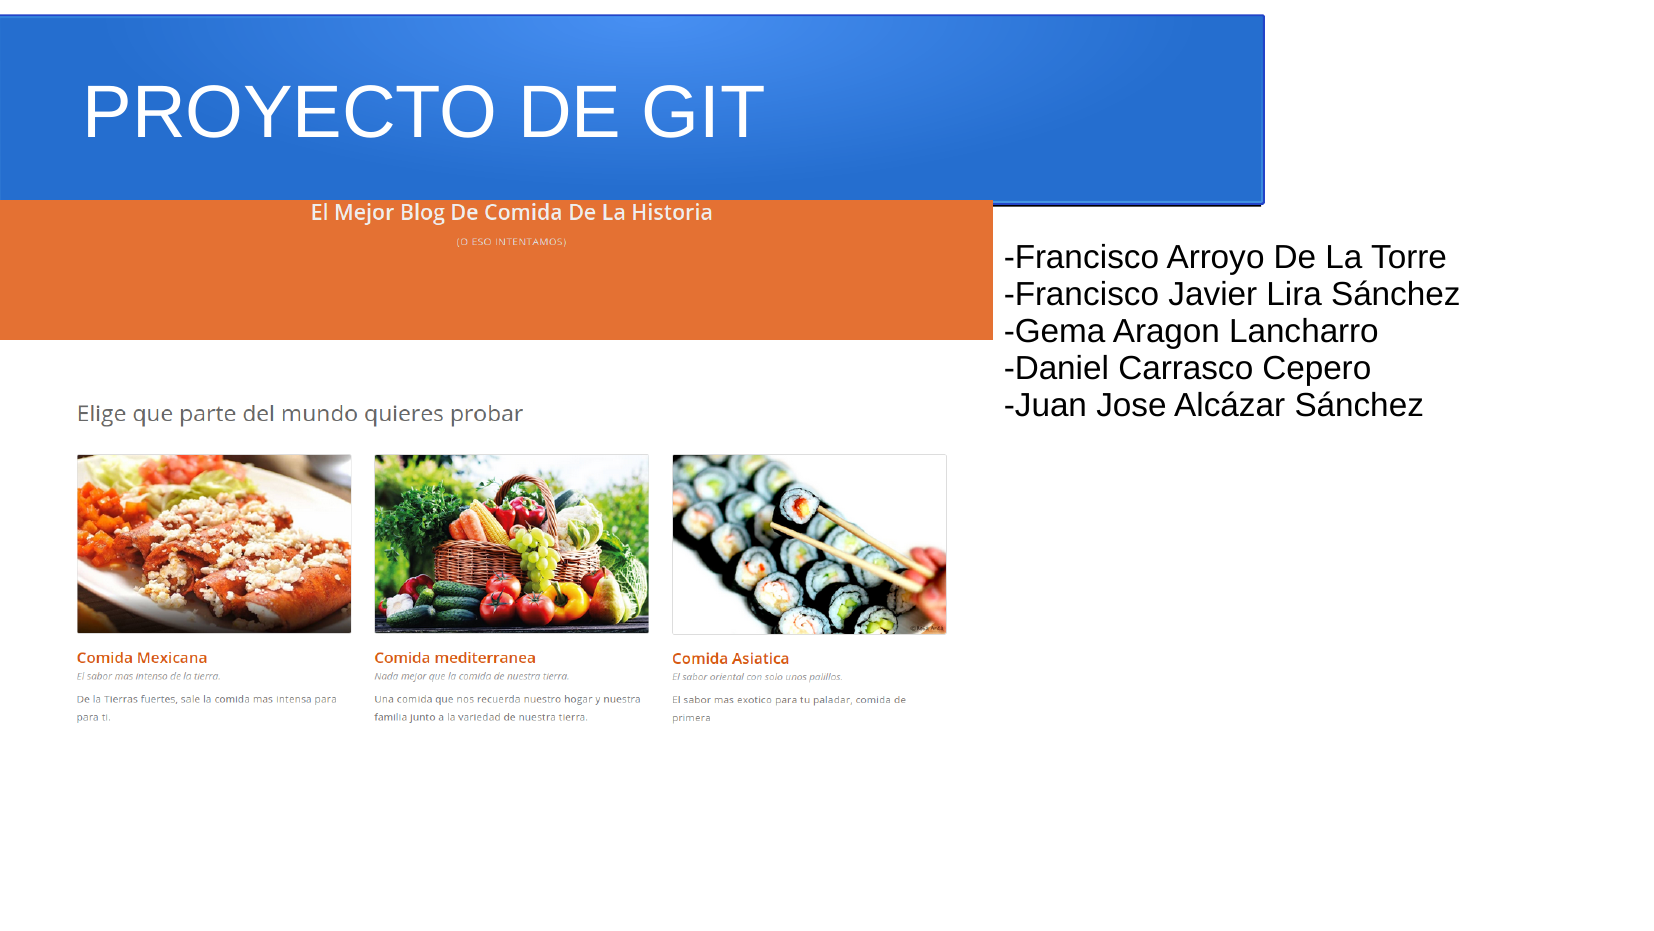

# PROYECTO DE GIT
-Francisco Arroyo De La Torre
-Francisco Javier Lira Sánchez
-Gema Aragon Lancharro
-Daniel Carrasco Cepero
-Juan Jose Alcázar Sánchez